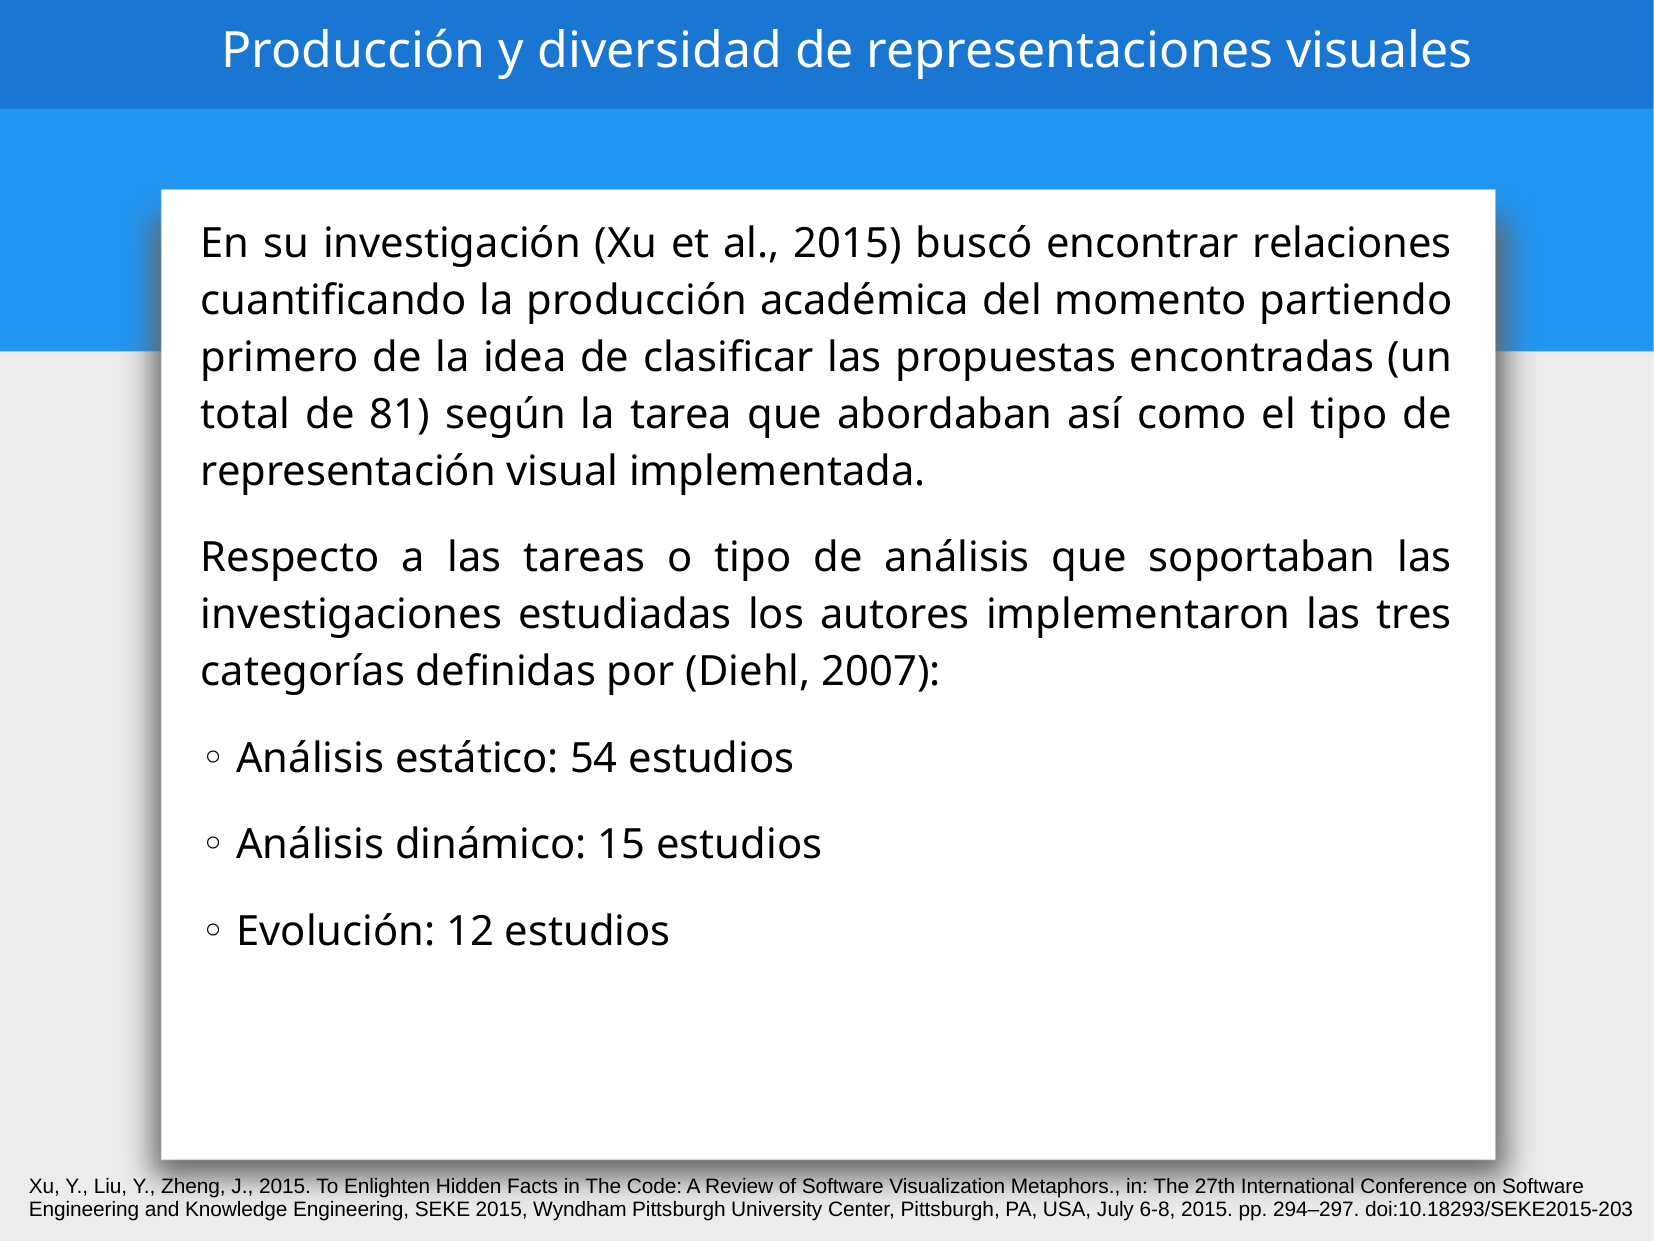

# Producción y diversidad de representaciones visuales
En su investigación (Xu et al., 2015) buscó encontrar relaciones cuantificando la producción académica del momento partiendo primero de la idea de clasificar las propuestas encontradas (un total de 81) según la tarea que abordaban así como el tipo de representación visual implementada.
Respecto a las tareas o tipo de análisis que soportaban las investigaciones estudiadas los autores implementaron las tres categorías definidas por (Diehl, 2007):
◦ Análisis estático: 54 estudios
◦ Análisis dinámico: 15 estudios
◦ Evolución: 12 estudios
Xu, Y., Liu, Y., Zheng, J., 2015. To Enlighten Hidden Facts in The Code: A Review of Software Visualization Metaphors., in: The 27th International Conference on Software Engineering and Knowledge Engineering, SEKE 2015, Wyndham Pittsburgh University Center, Pittsburgh, PA, USA, July 6-8, 2015. pp. 294–297. doi:10.18293/SEKE2015-203